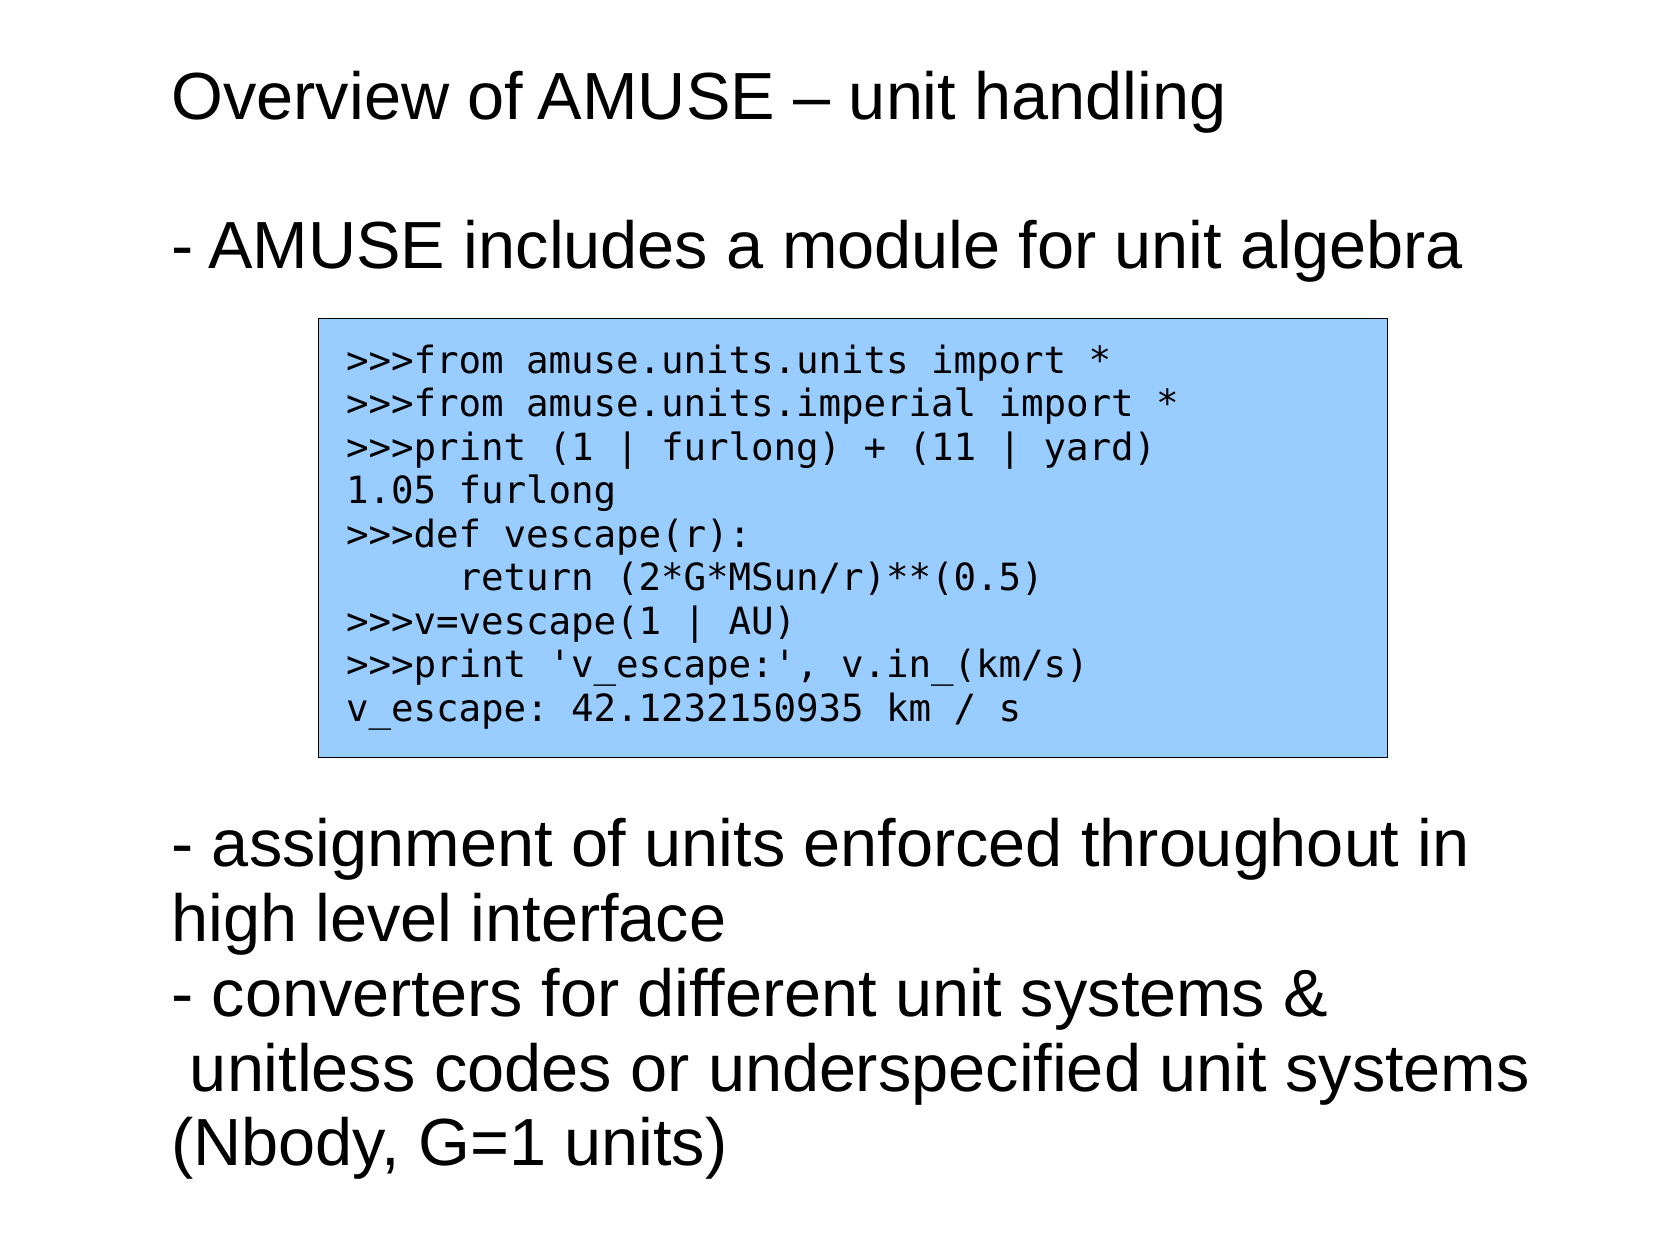

Overview of AMUSE – unit handling
- AMUSE includes a module for unit algebra
- assignment of units enforced throughout in
high level interface
- converters for different unit systems &
 unitless codes or underspecified unit systems
(Nbody, G=1 units)
>>>from amuse.units.units import *
>>>from amuse.units.imperial import *
>>>print (1 | furlong) + (11 | yard)
1.05 furlong
>>>def vescape(r):
 return (2*G*MSun/r)**(0.5)
>>>v=vescape(1 | AU)
>>>print 'v_escape:', v.in_(km/s)
v_escape: 42.1232150935 km / s